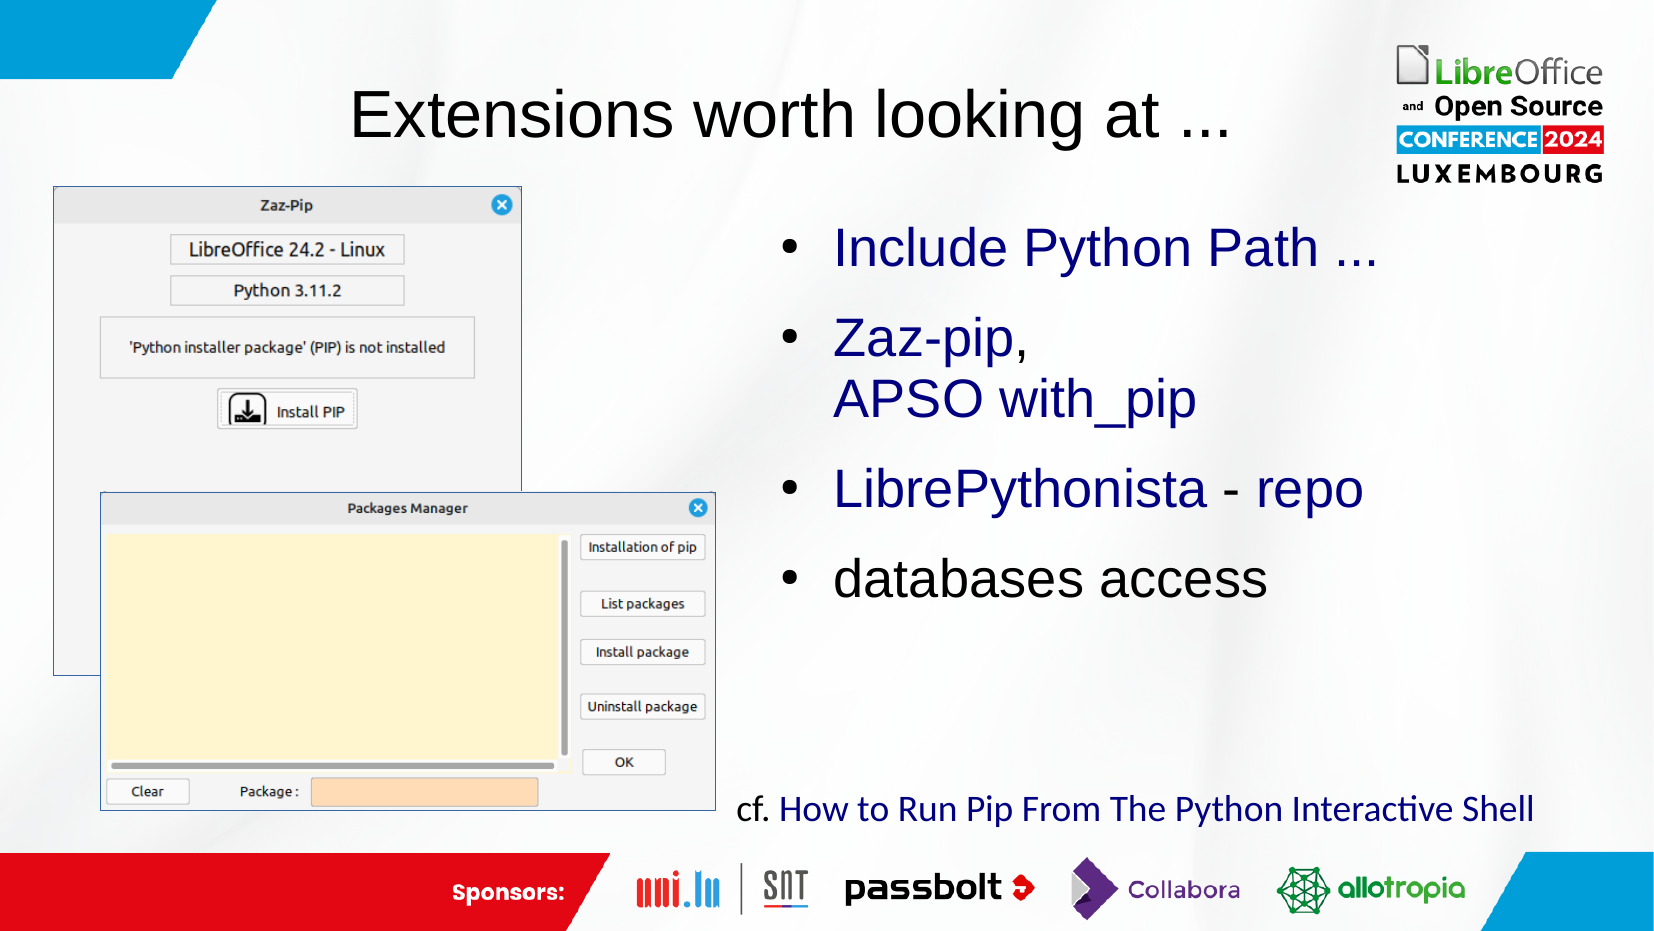

# Extensions worth looking at ...
Include Python Path ...
Zaz-pip,
APSO with_pip
LibrePythonista - repo
databases access
cf. How to Run Pip From The Python Interactive Shell